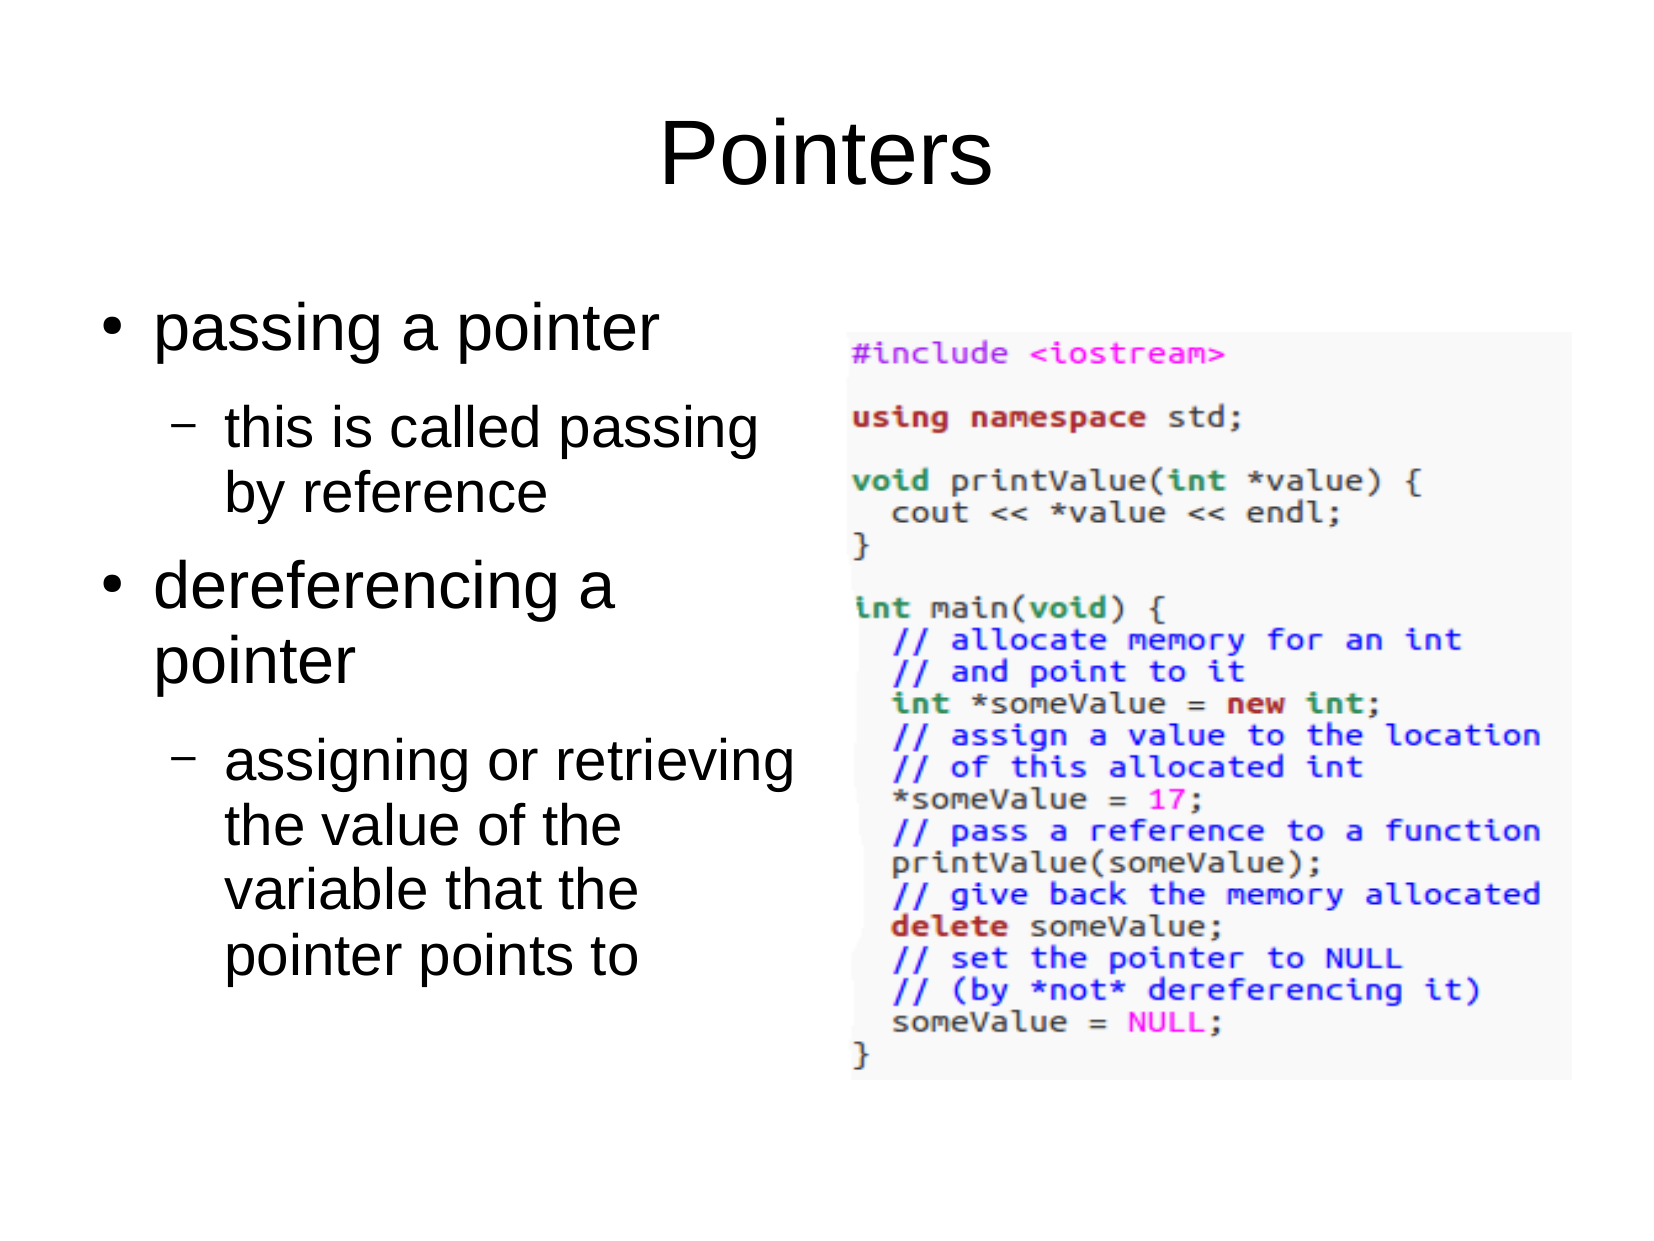

# Pointers
passing a pointer
this is called passing by reference
dereferencing a pointer
assigning or retrieving the value of the variable that the pointer points to